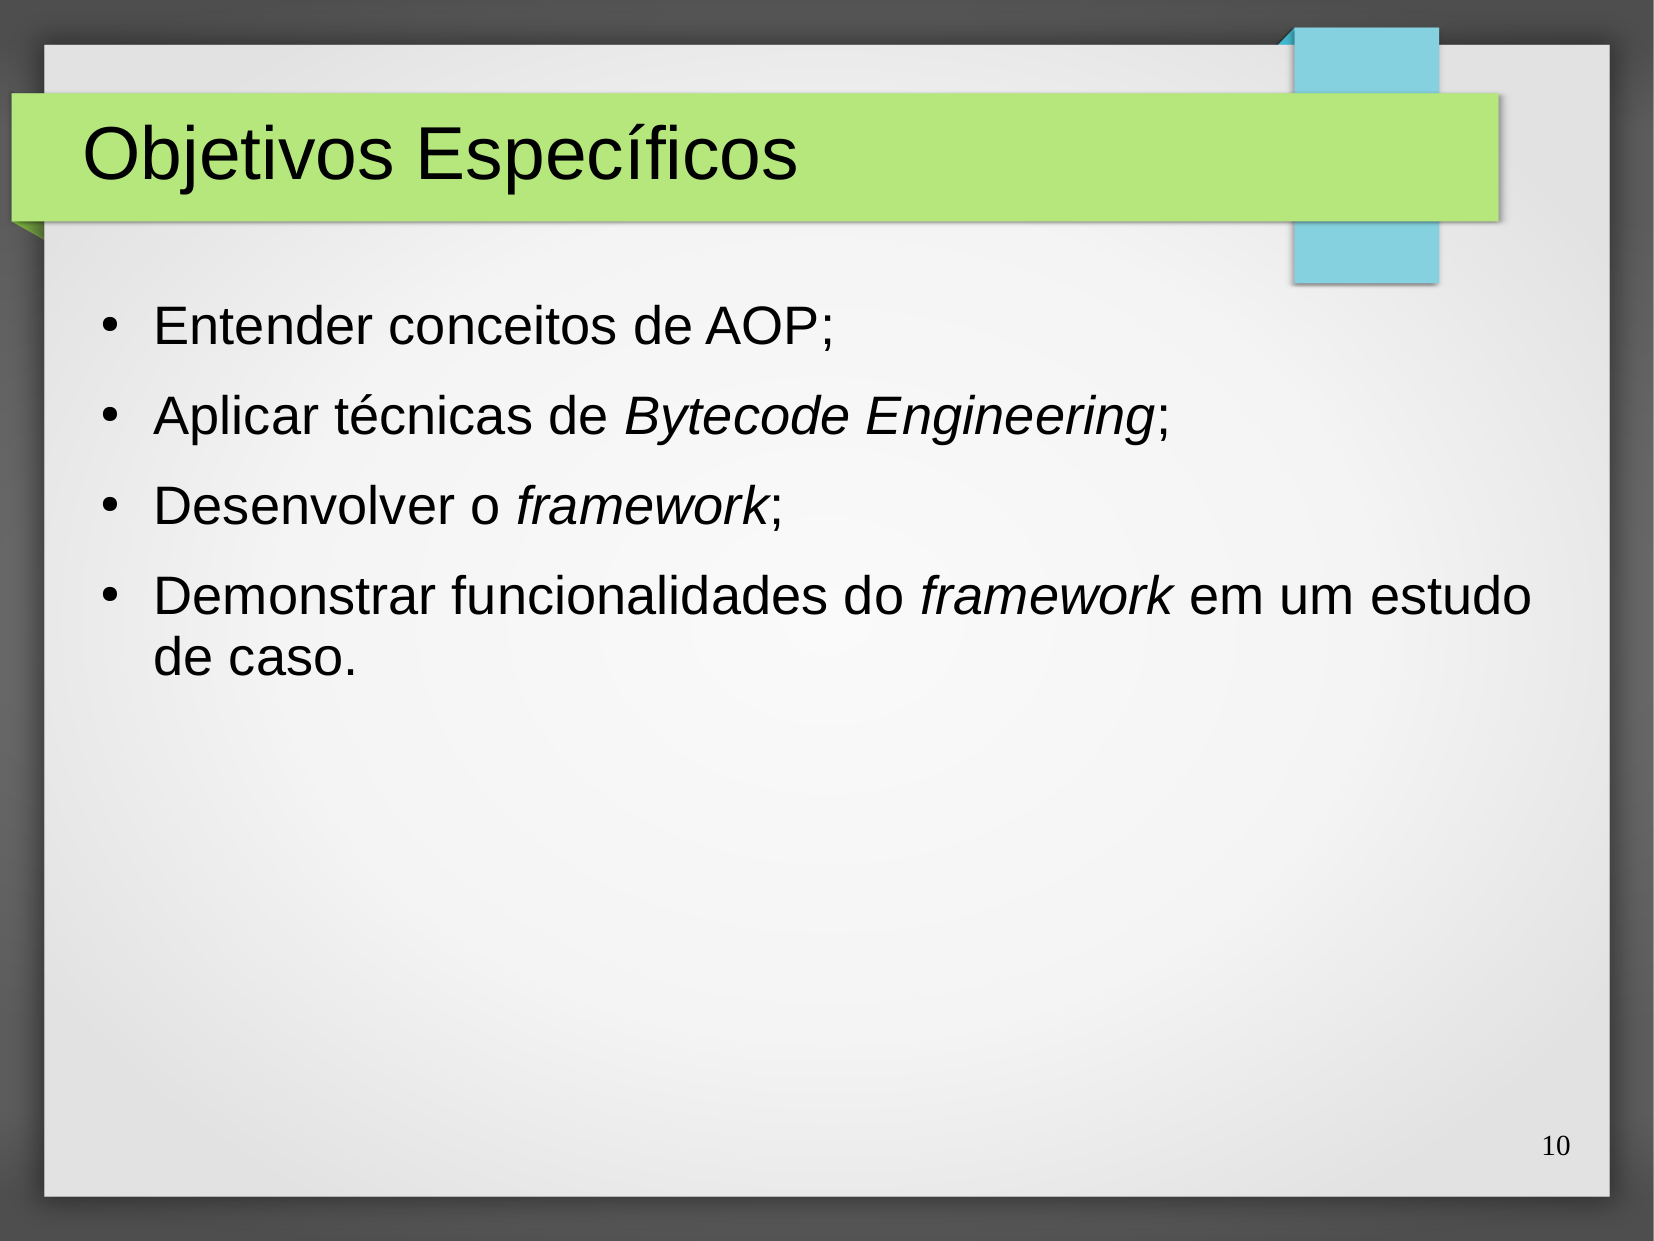

# Objetivos Específicos
Entender conceitos de AOP;
Aplicar técnicas de Bytecode Engineering;
Desenvolver o framework;
Demonstrar funcionalidades do framework em um estudo de caso.
10